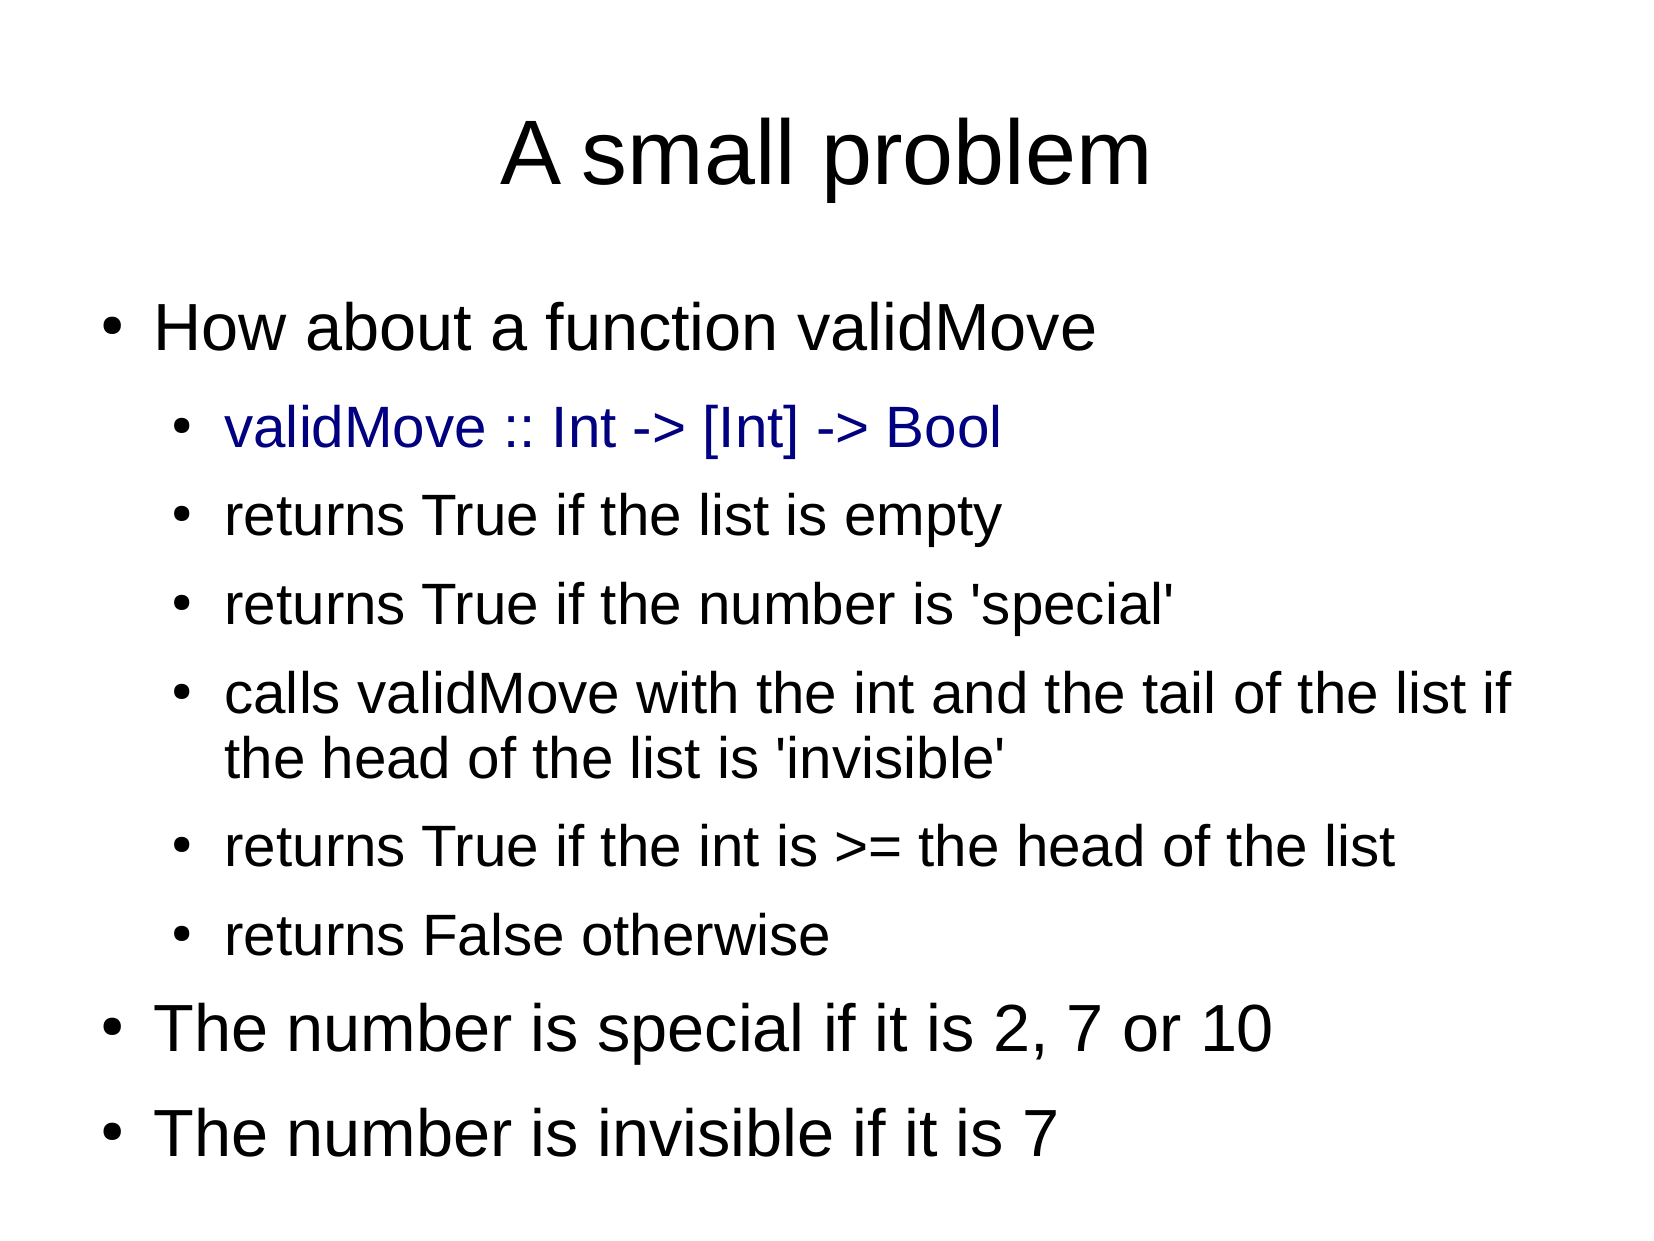

# A small problem
How about a function validMove
validMove :: Int -> [Int] -> Bool
returns True if the list is empty
returns True if the number is 'special'
calls validMove with the int and the tail of the list if the head of the list is 'invisible'
returns True if the int is >= the head of the list
returns False otherwise
The number is special if it is 2, 7 or 10
The number is invisible if it is 7